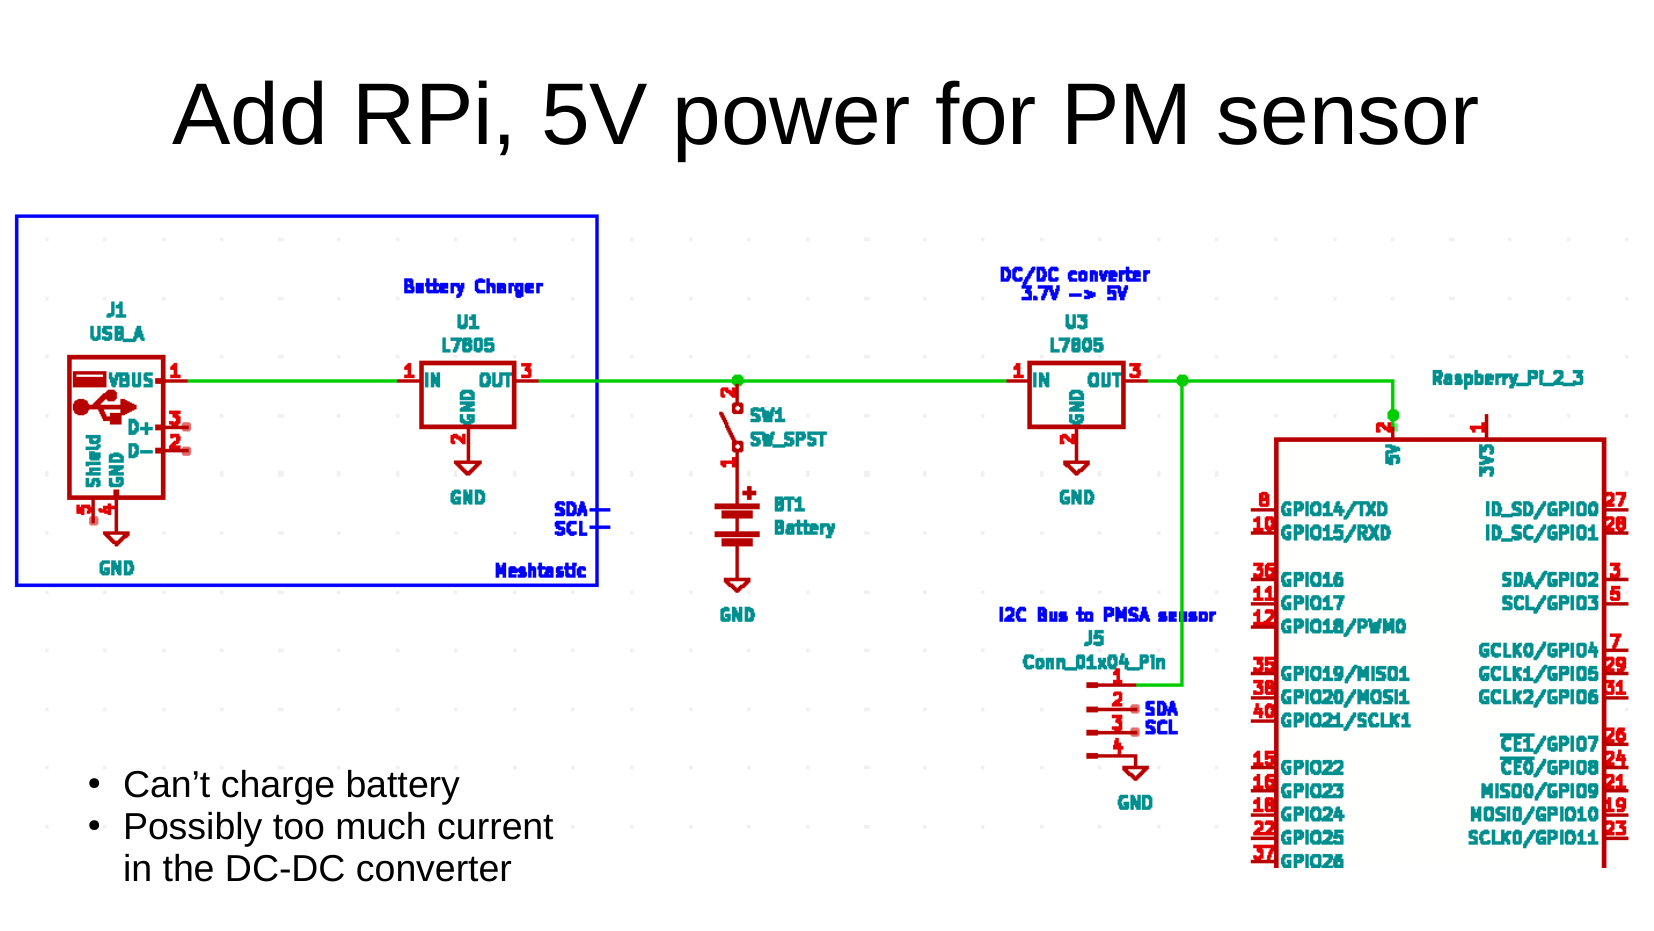

# Add RPi, 5V power for PM sensor
Can’t charge battery
Possibly too much current in the DC-DC converter